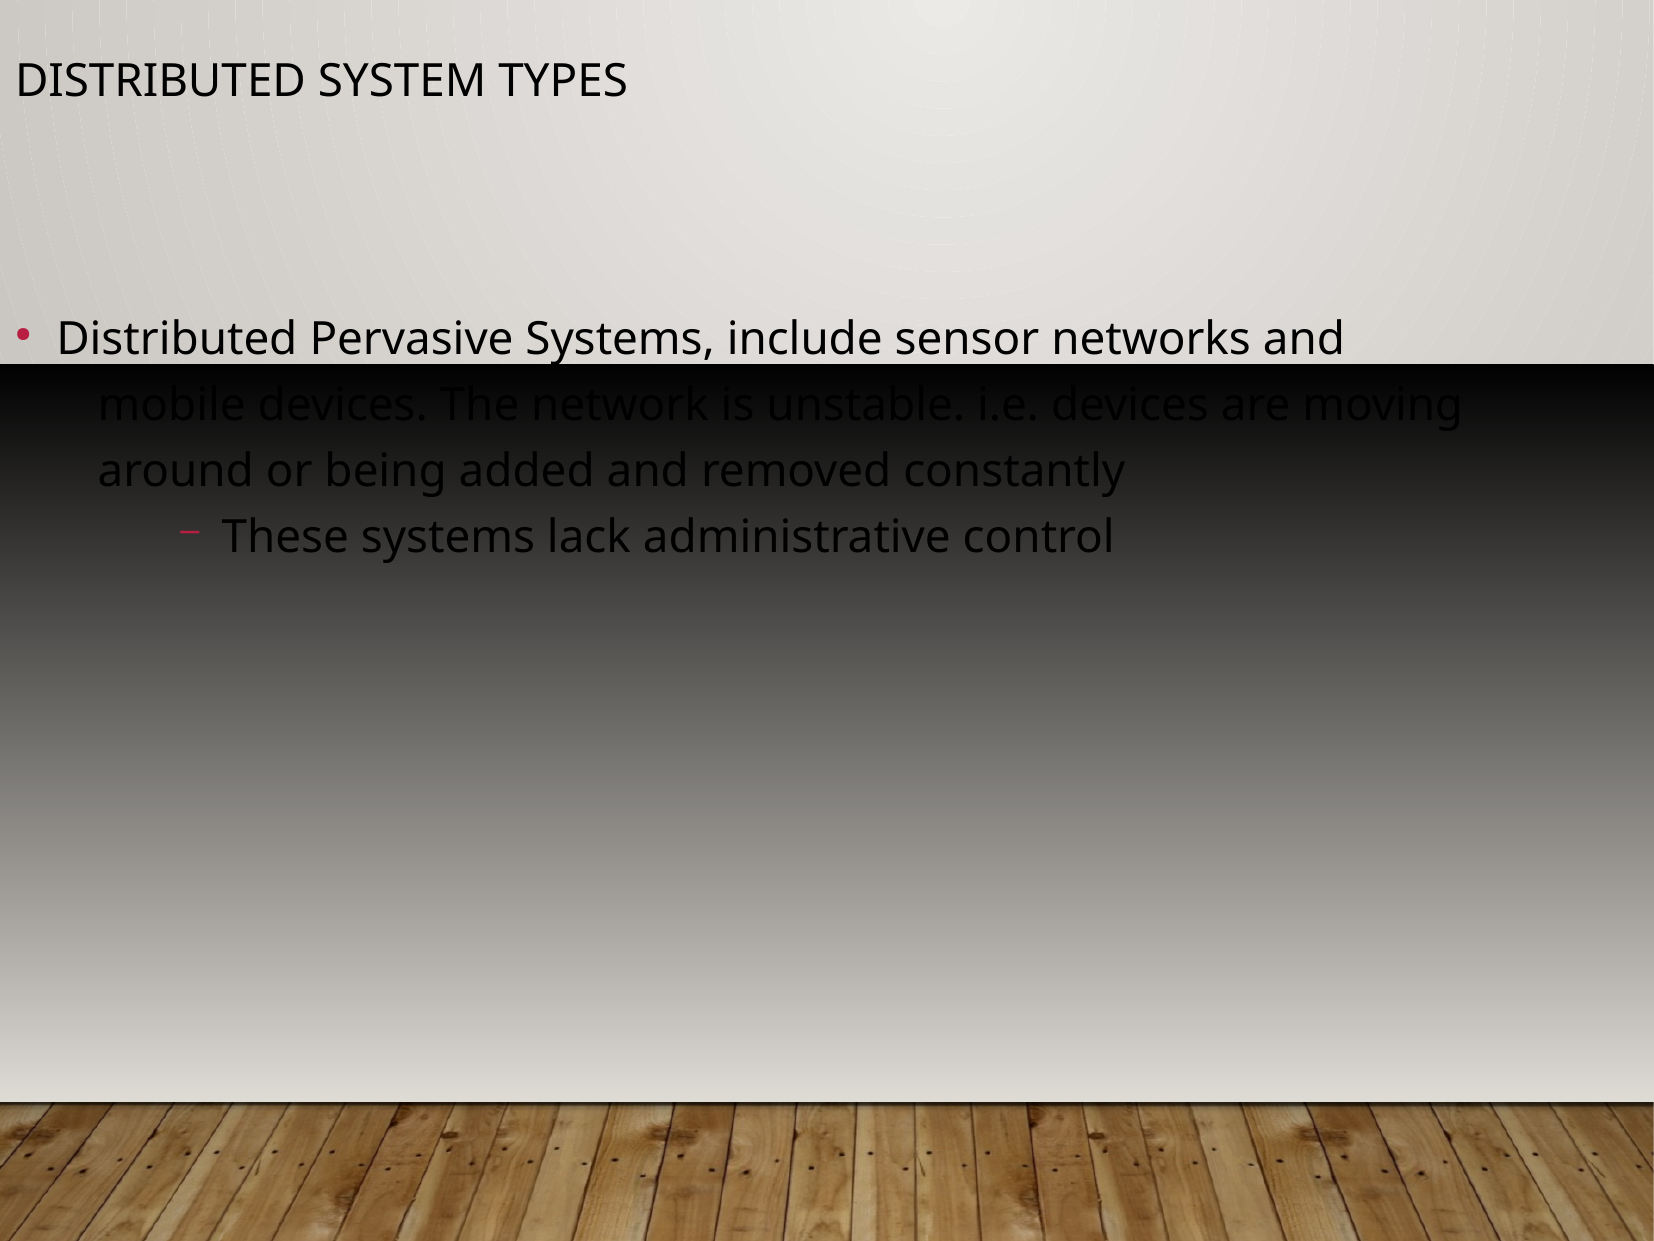

# Distributed System Types
Distributed Pervasive Systems, include sensor networks and mobile devices. The network is unstable. i.e. devices are moving around or being added and removed constantly
These systems lack administrative control